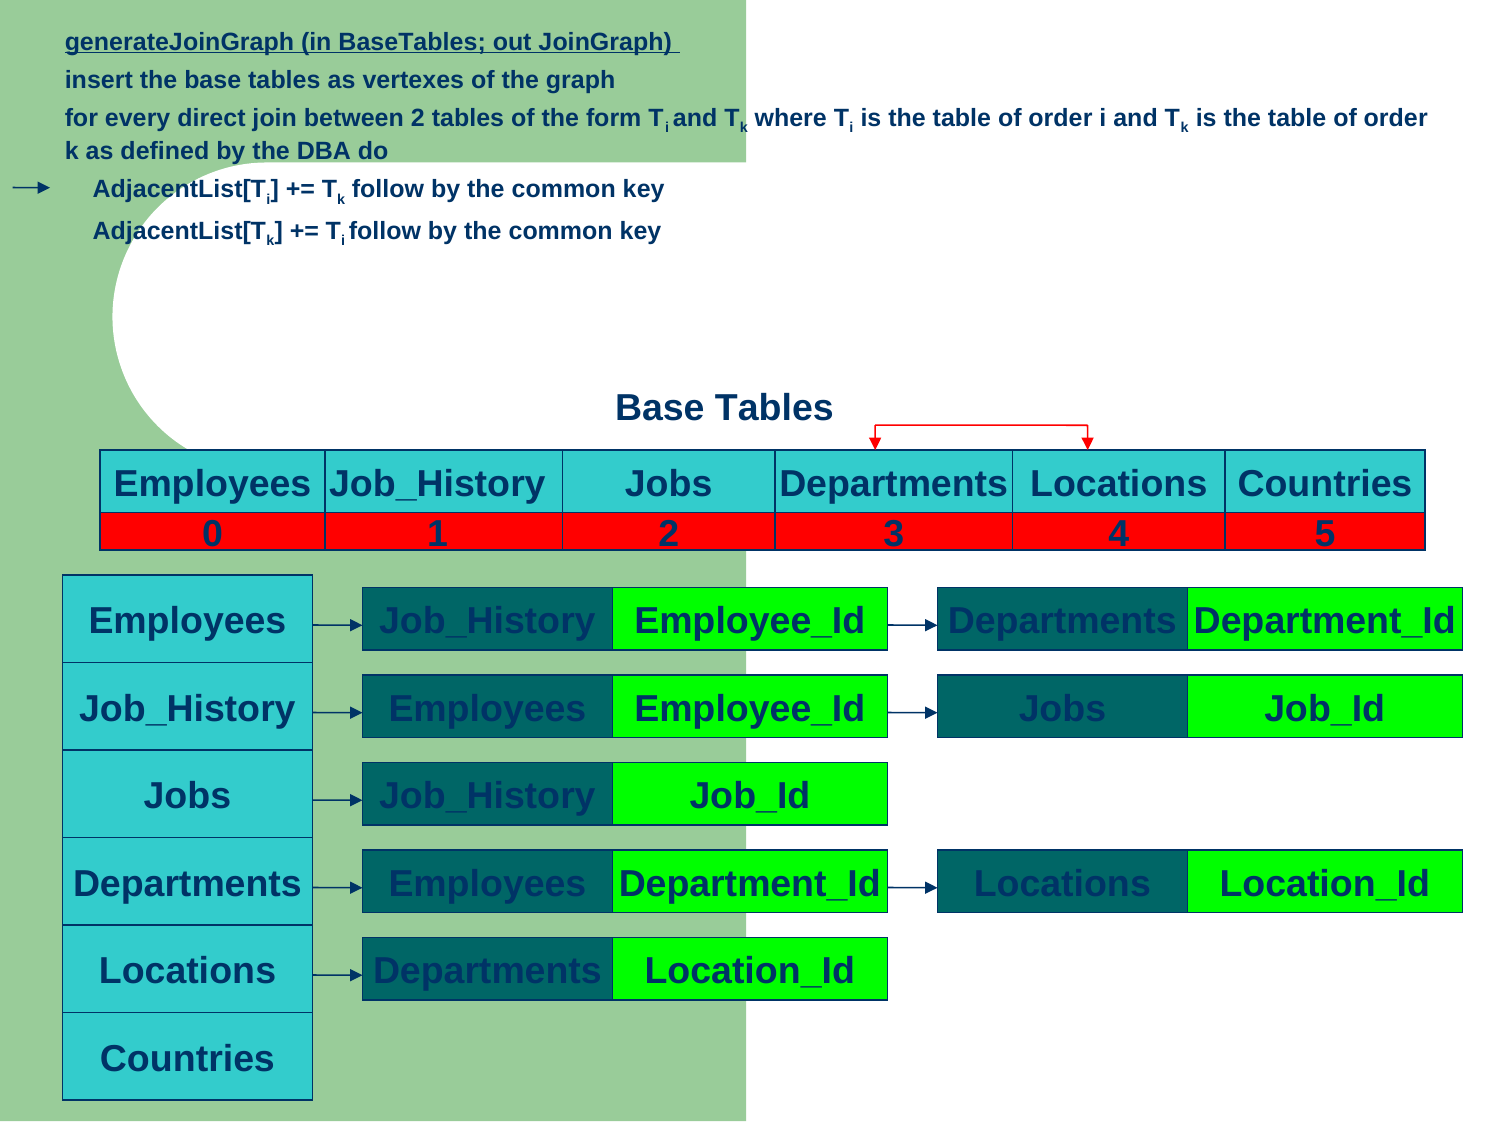

generateJoinGraph (in BaseTables; out JoinGraph)
insert the base tables as vertexes of the graph
for every direct join between 2 tables of the form Ti and Tk where Ti is the table of order i and Tk is the table of order k as defined by the DBA do
 AdjacentList[Ti] += Tk follow by the common key
 AdjacentList[Tk] += Ti follow by the common key
Base Tables
Employees
Job_History
Jobs
Departments
Locations
Countries
0
1
2
3
4
5
Employees
Job_History
Employee_Id
Departments
Department_Id
Job_History
Employees
Employee_Id
Jobs
Job_Id
Jobs
Job_History
Job_Id
Departments
Employees
Department_Id
Locations
Location_Id
Locations
Departments
Location_Id
Countries